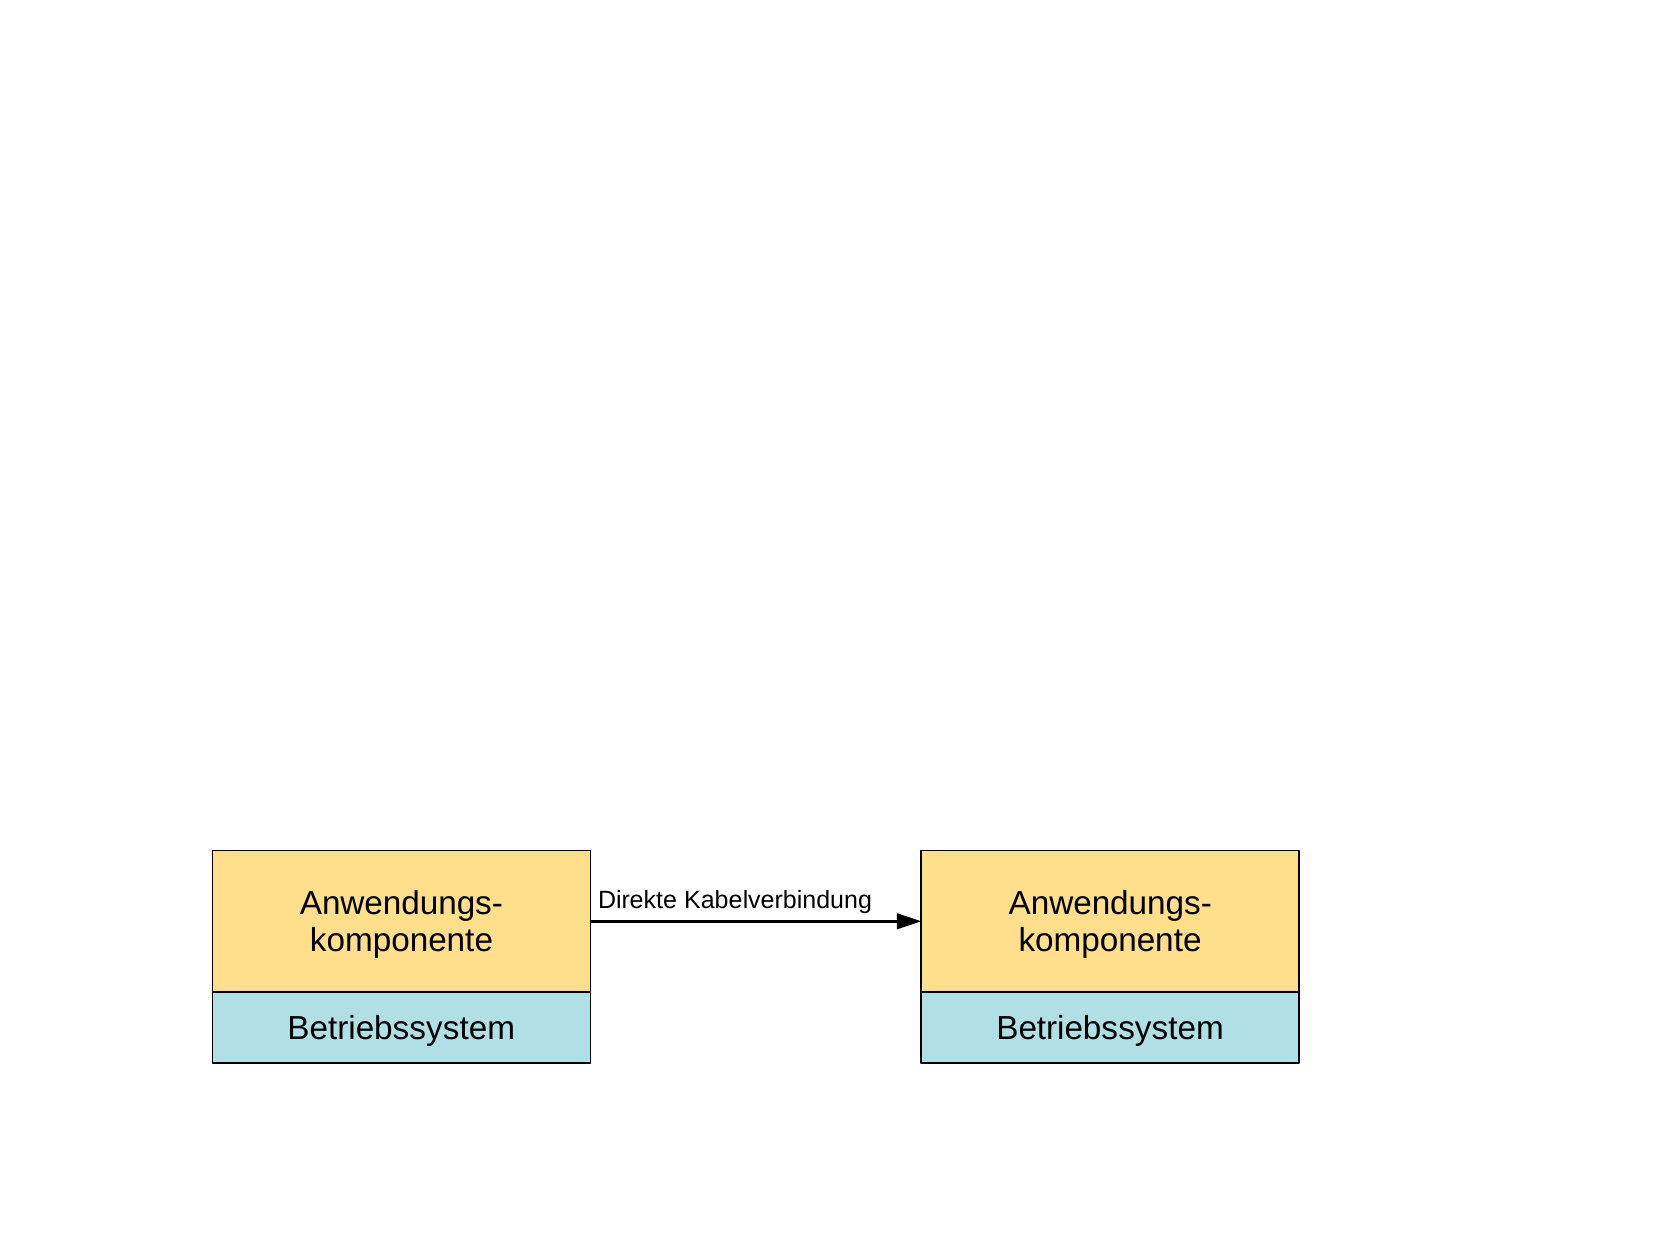

Anwendungs-
komponente
Anwendungs-
komponente
Direkte Kabelverbindung
Betriebssystem
Betriebssystem